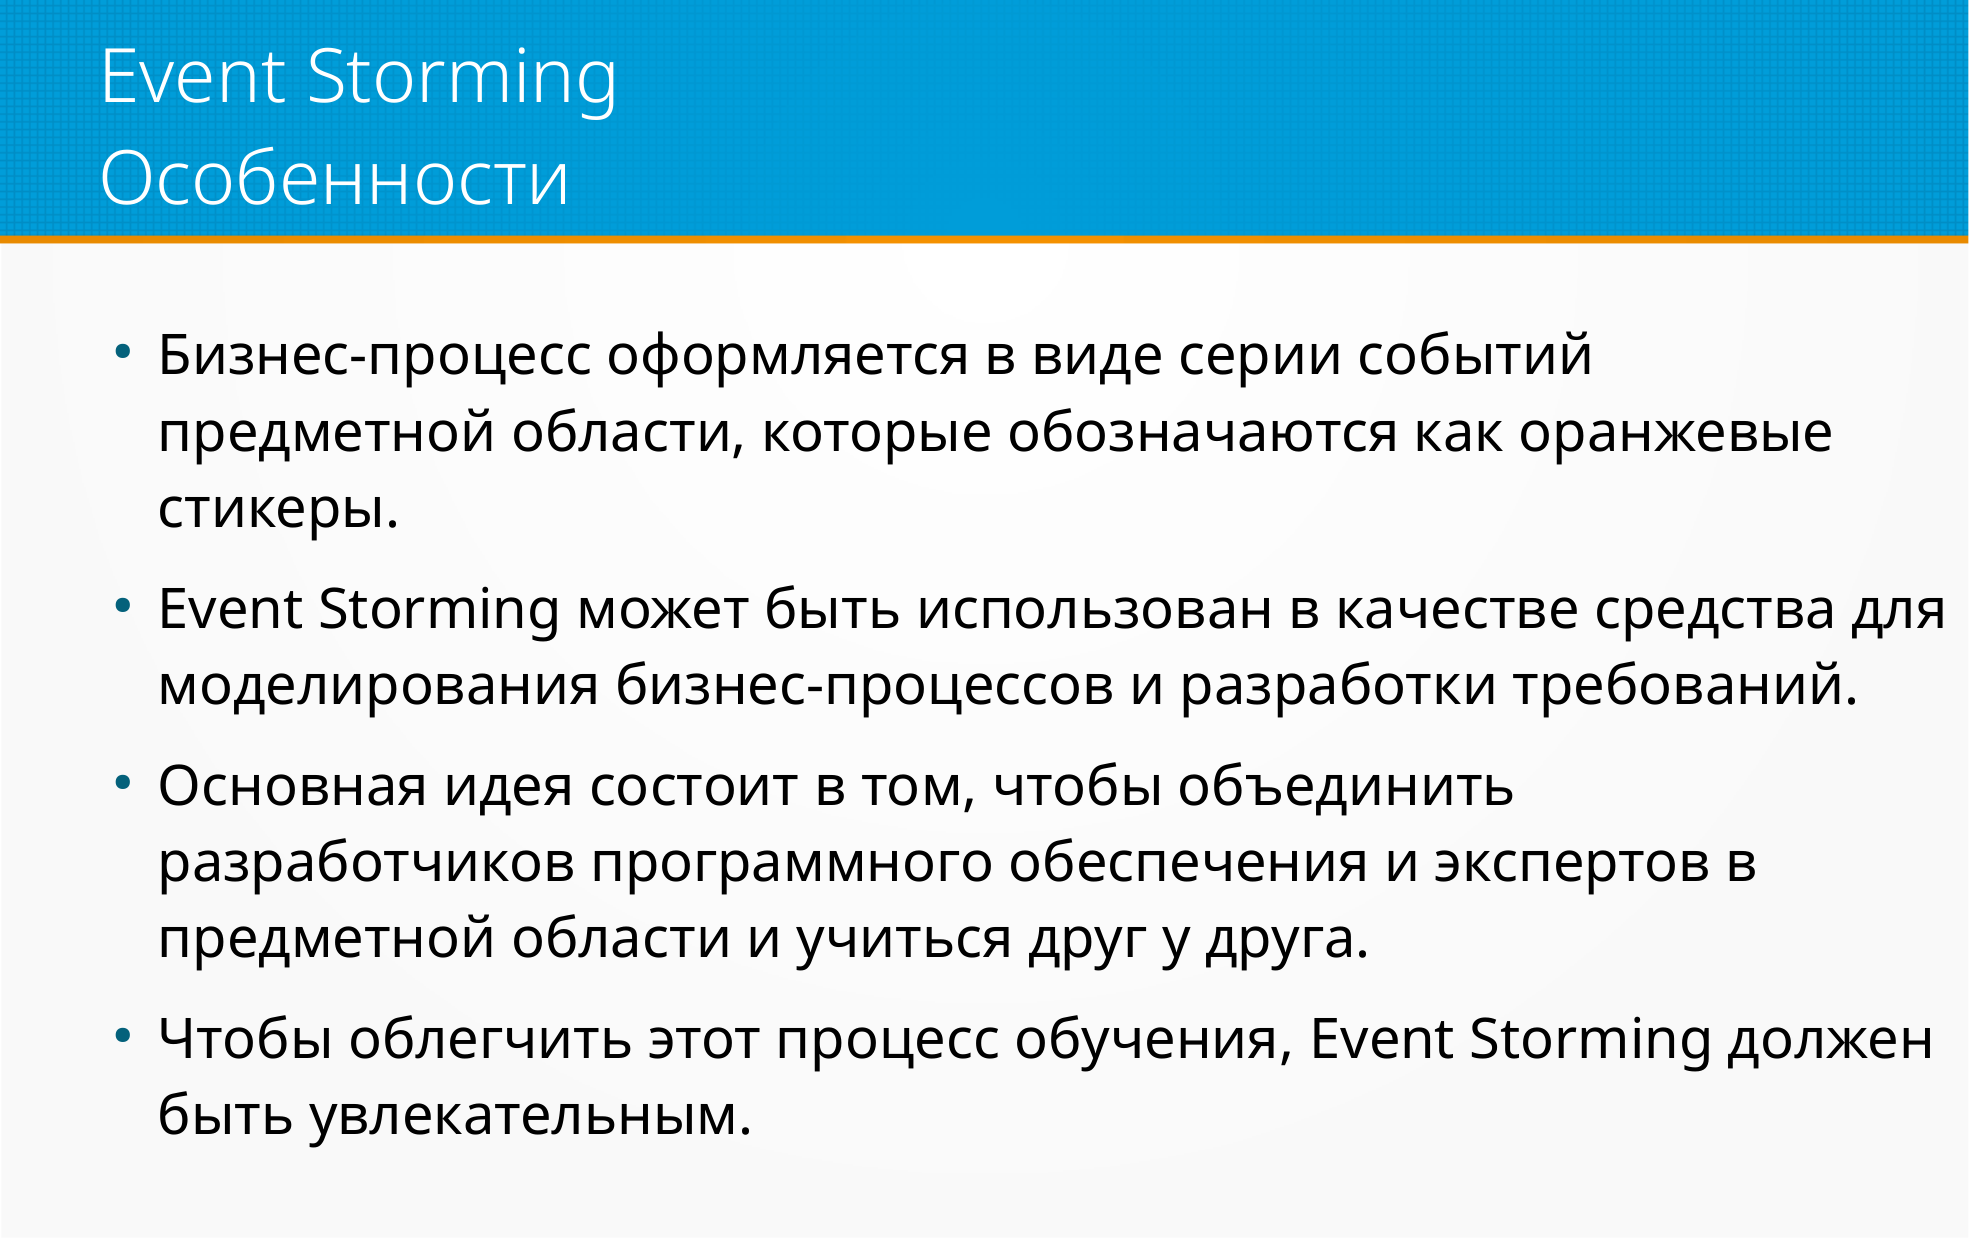

# Event Storming Особенности
Бизнес-процесс оформляется в виде серии событий предметной области, которые обозначаются как оранжевые стикеры.
Event Storming может быть использован в качестве средства для моделирования бизнес-процессов и разработки требований.
Основная идея состоит в том, чтобы объединить разработчиков программного обеспечения и экспертов в предметной области и учиться друг у друга.
Чтобы облегчить этот процесс обучения, Event Storming должен быть увлекательным.